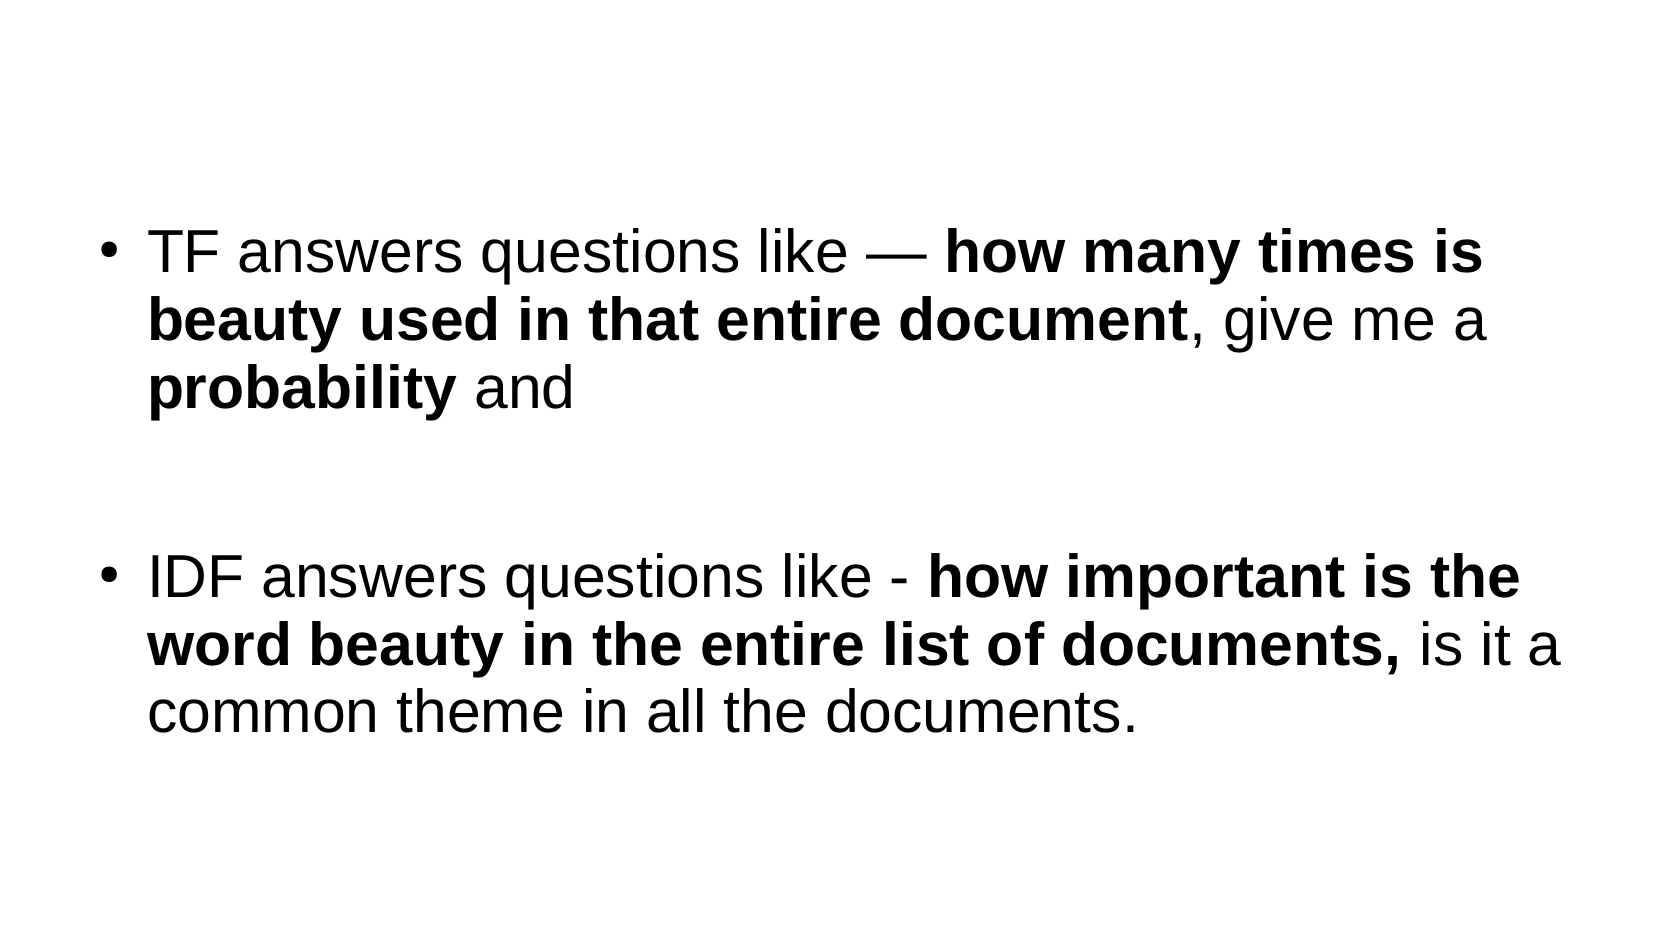

# TF answers questions like — how many times is beauty used in that entire document, give me a probability and
IDF answers questions like - how important is the word beauty in the entire list of documents, is it a common theme in all the documents.